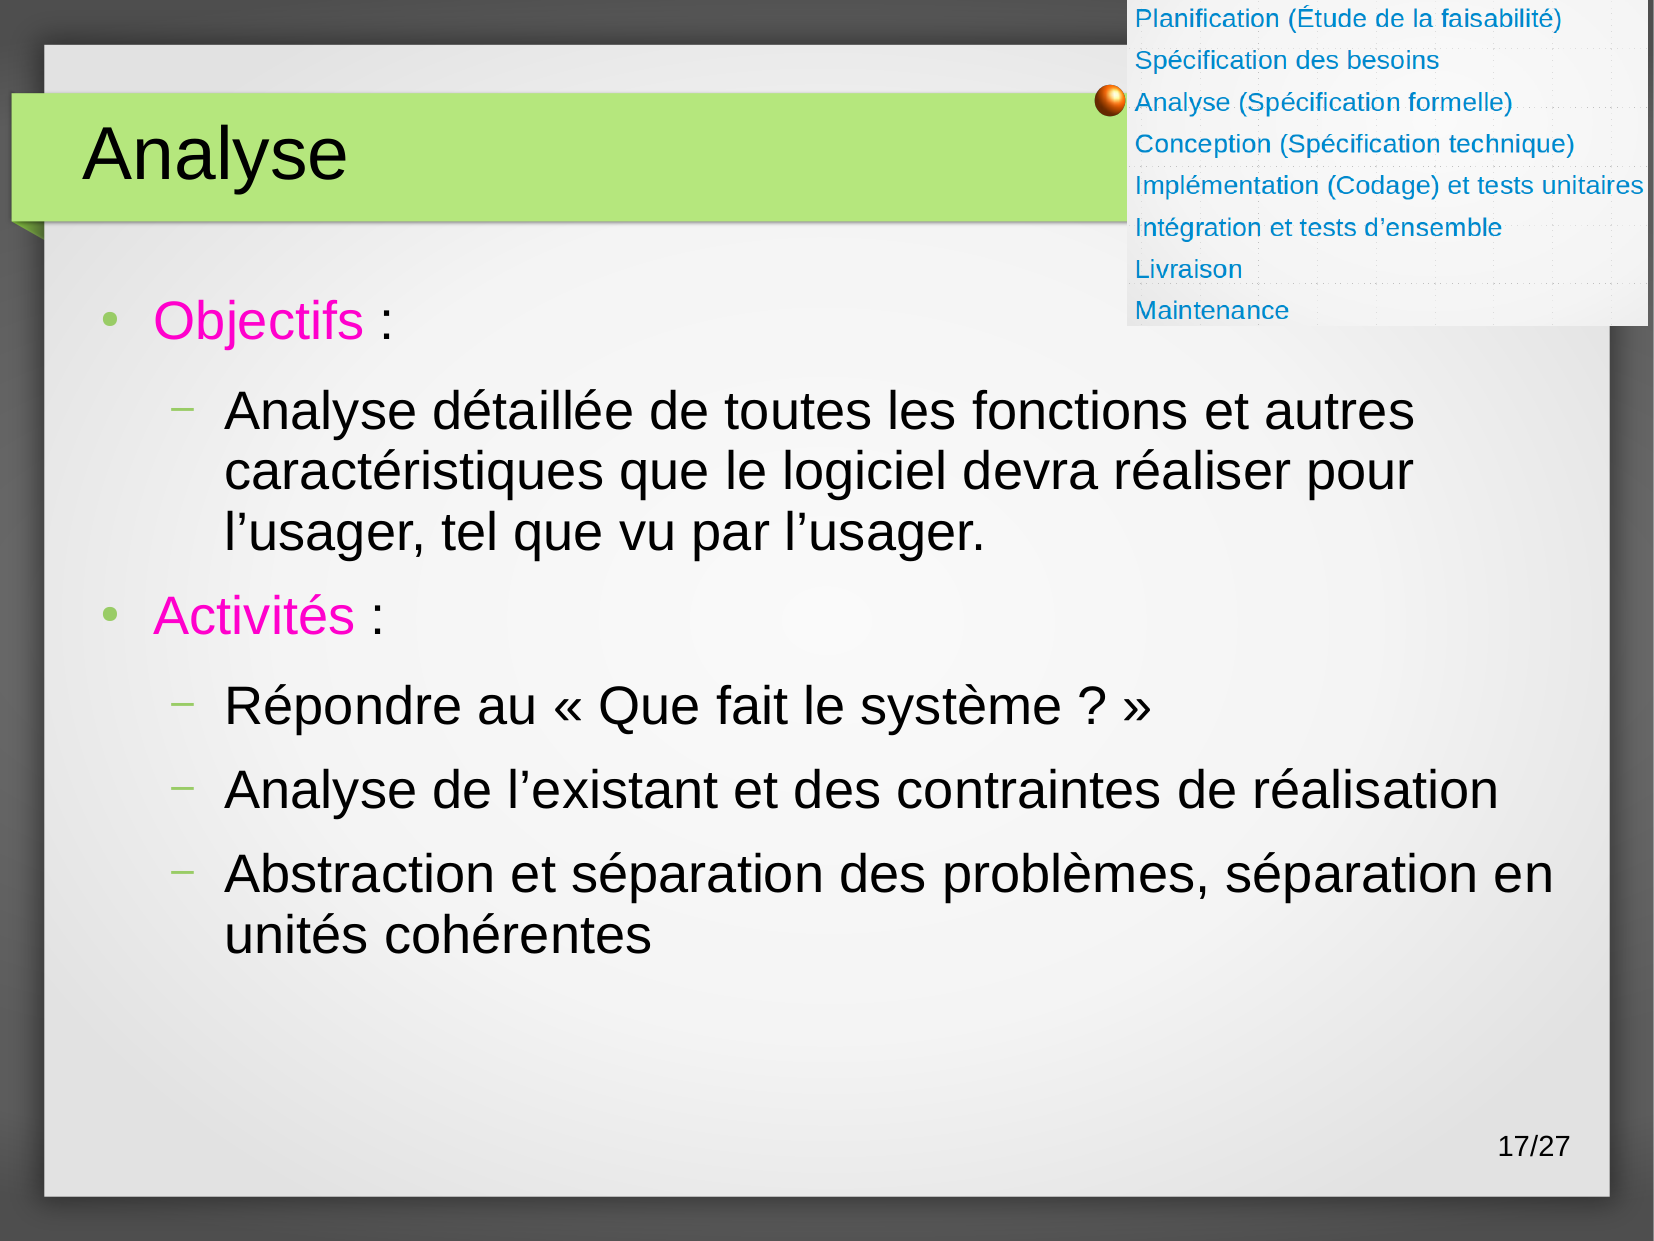

# Analyse
Objectifs :
Analyse détaillée de toutes les fonctions et autres caractéristiques que le logiciel devra réaliser pour l’usager, tel que vu par l’usager.
Activités :
Répondre au « Que fait le système ? »
Analyse de l’existant et des contraintes de réalisation
Abstraction et séparation des problèmes, séparation en unités cohérentes
17